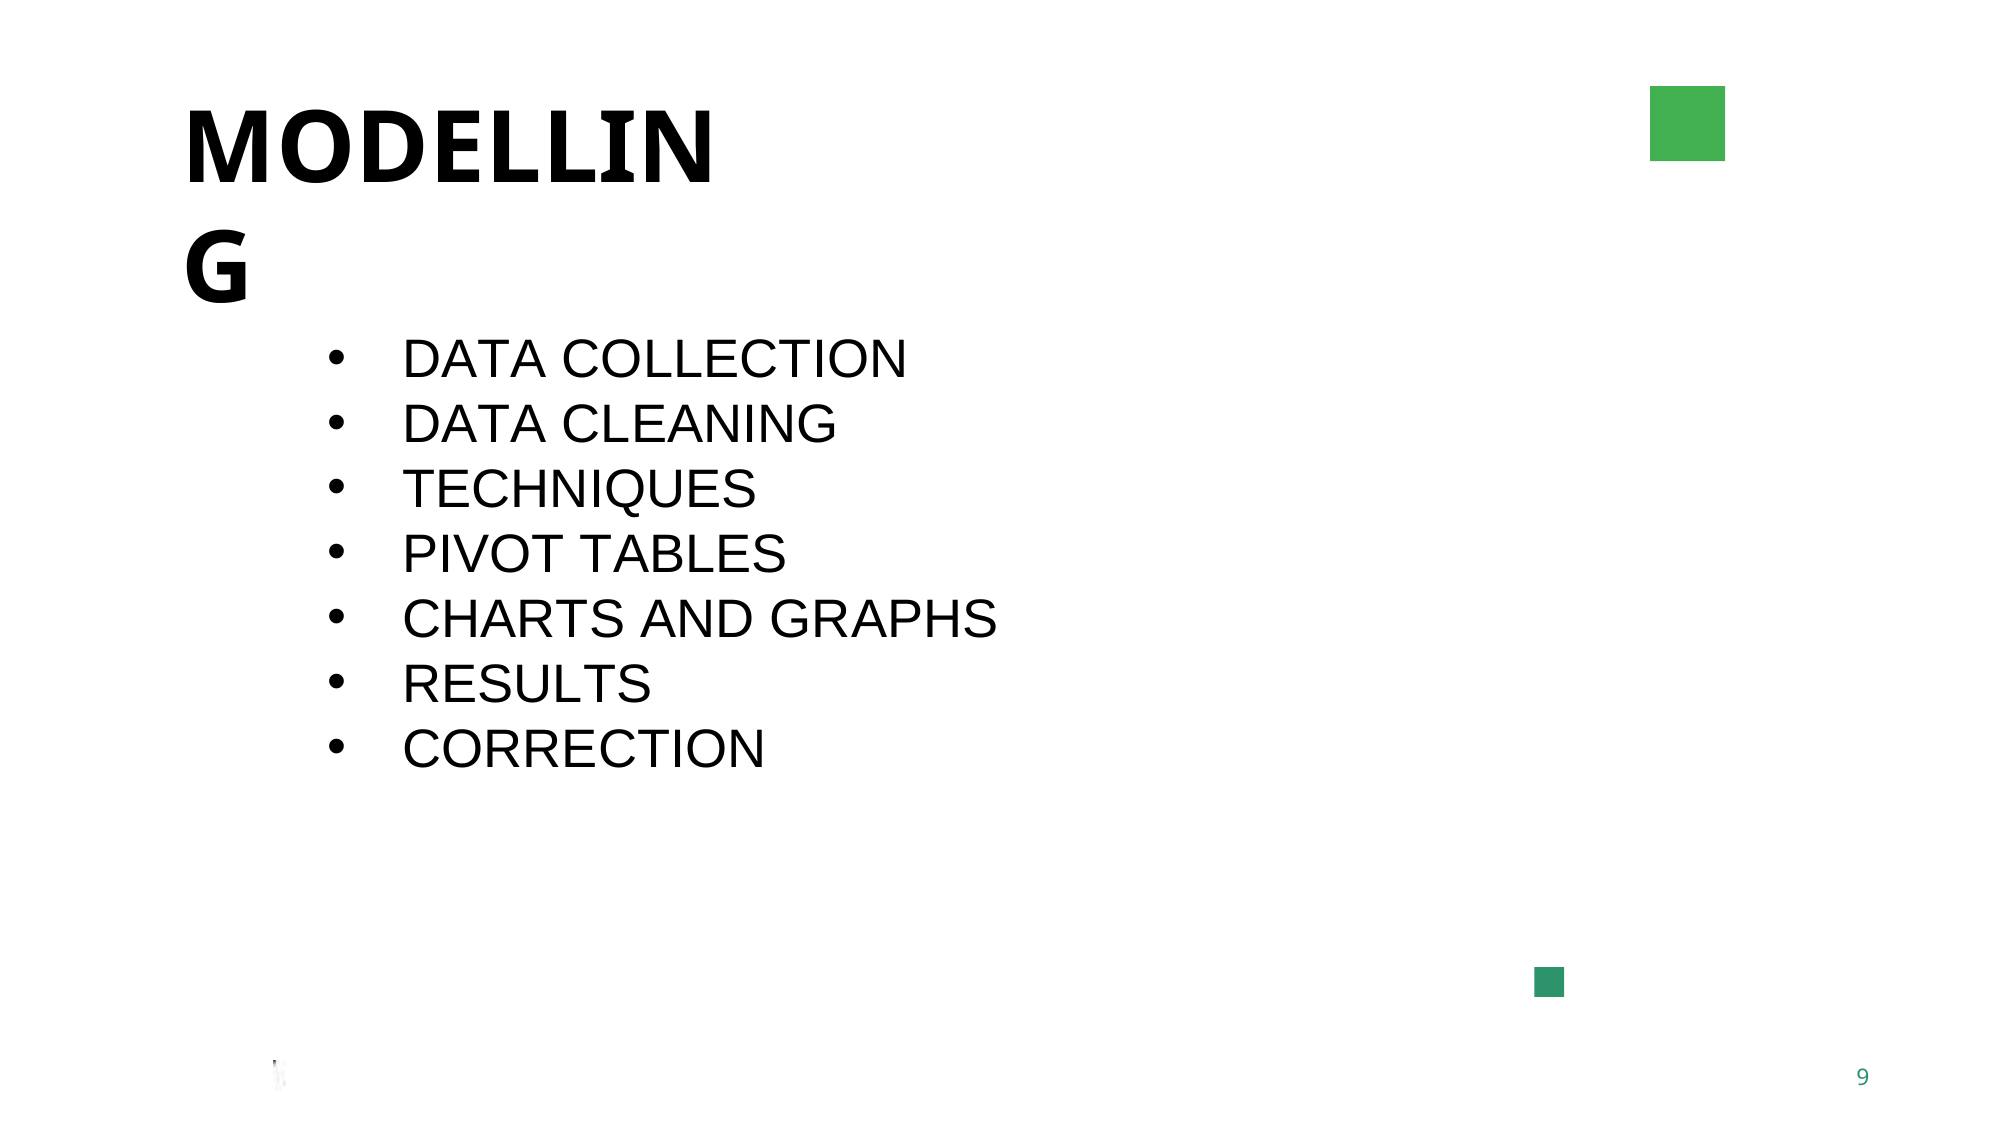

MODELLING
DATA COLLECTION
DATA CLEANING
TECHNIQUES
PIVOT TABLES
CHARTS AND GRAPHS
RESULTS
CORRECTION